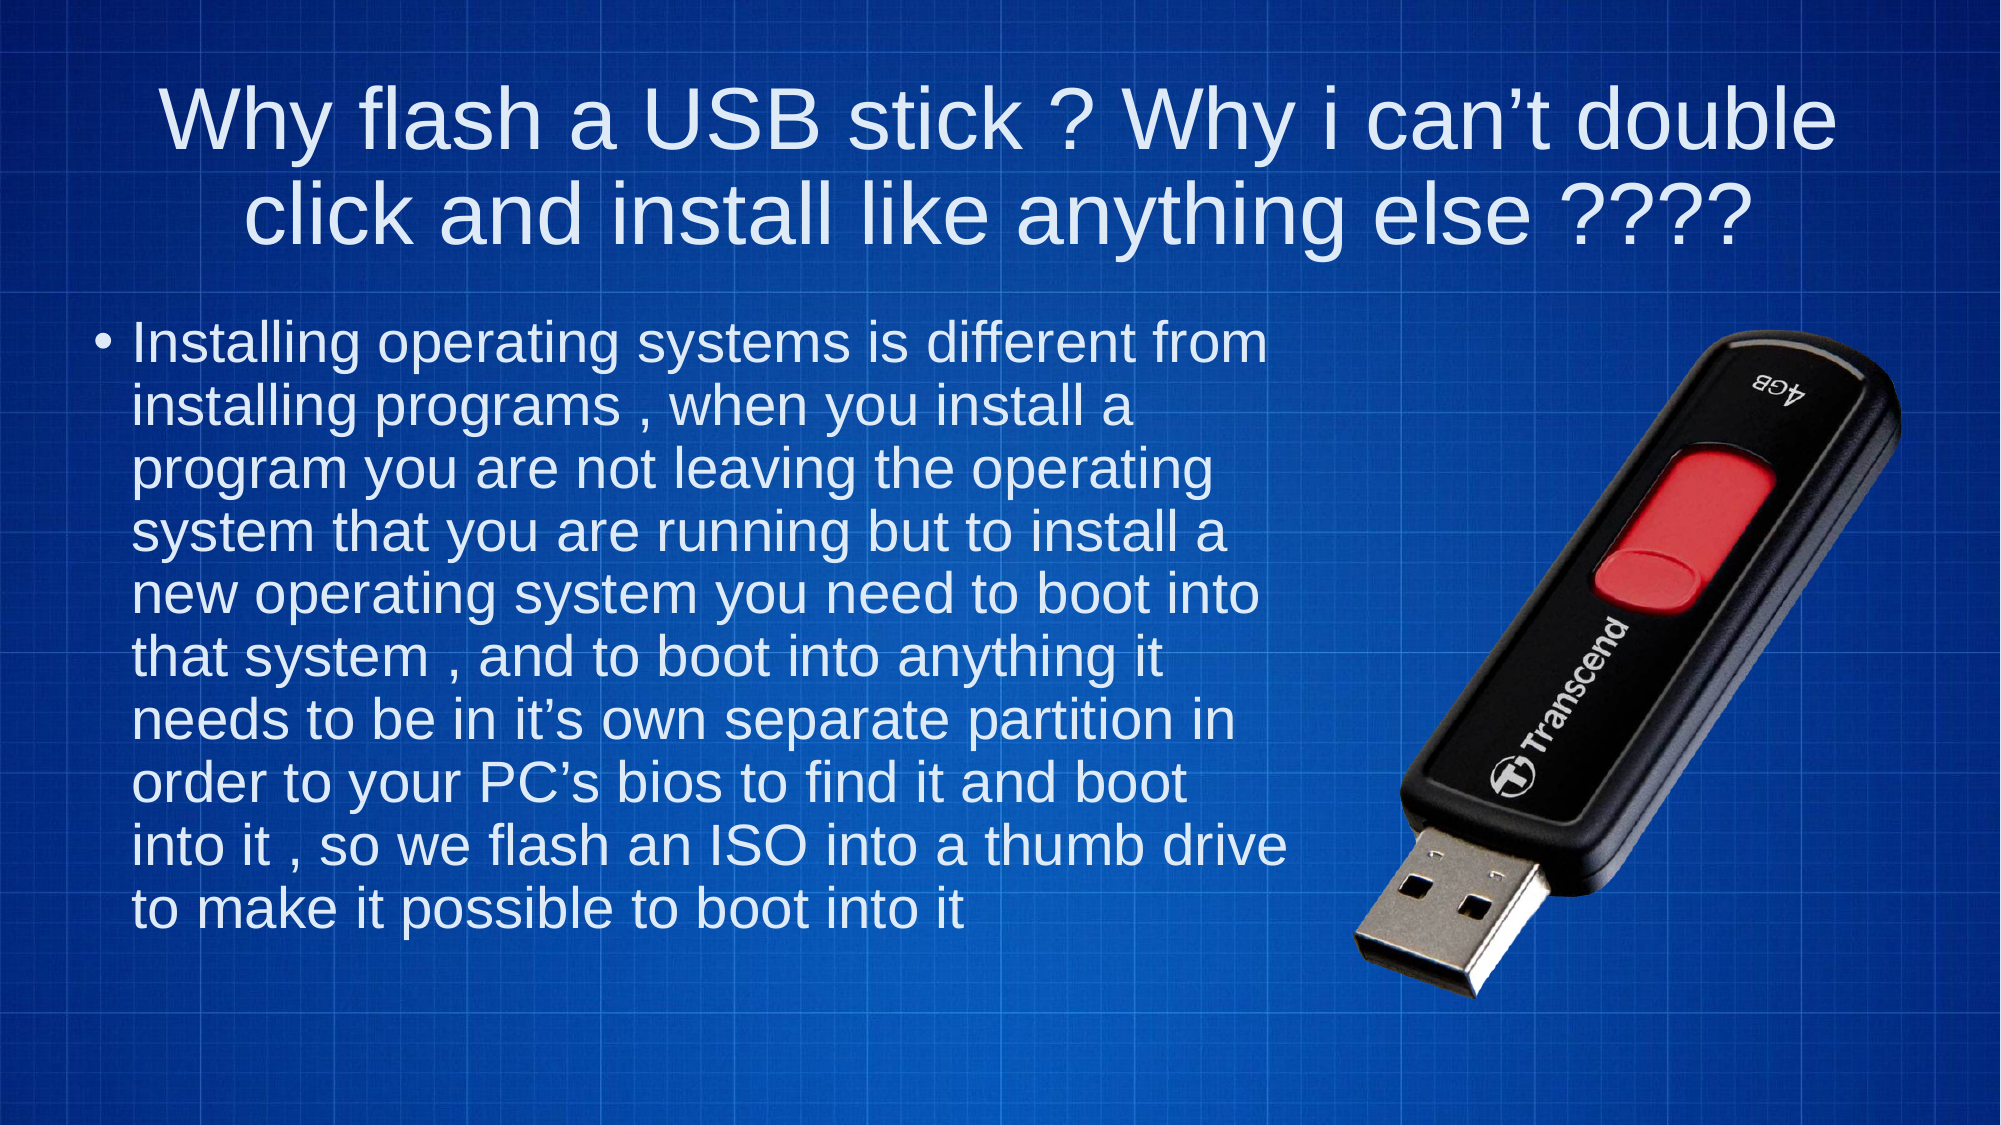

# Why flash a USB stick ? Why i can’t double click and install like anything else ????
Installing operating systems is different from installing programs , when you install a program you are not leaving the operating system that you are running but to install a new operating system you need to boot into that system , and to boot into anything it needs to be in it’s own separate partition in order to your PC’s bios to find it and boot into it , so we flash an ISO into a thumb drive to make it possible to boot into it